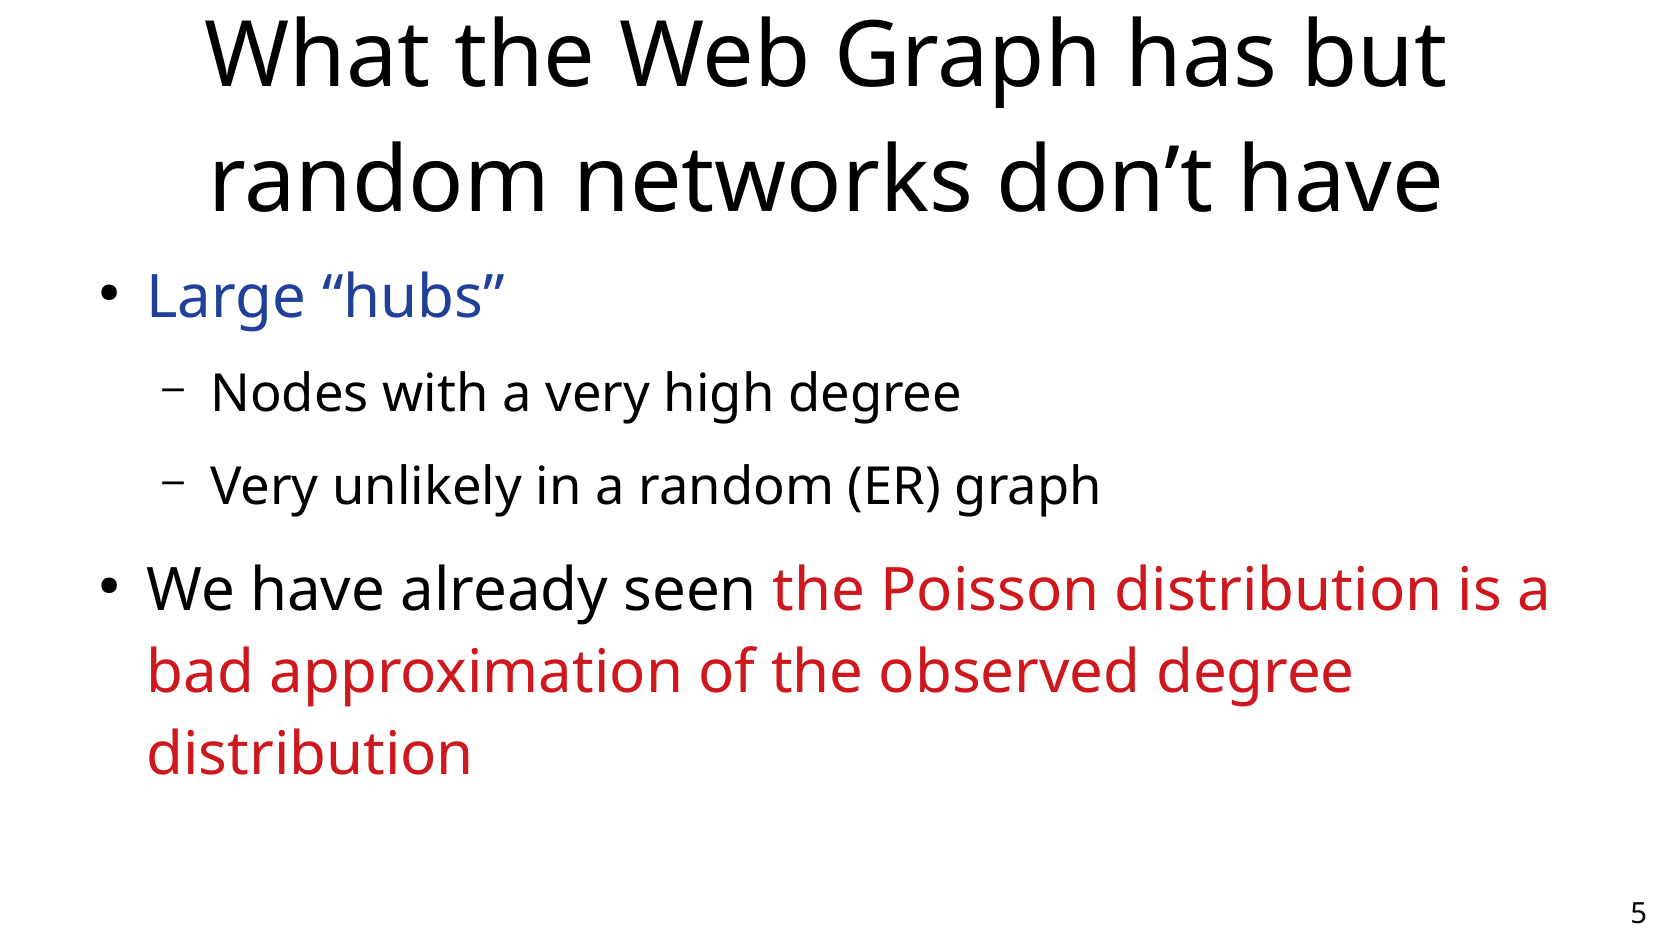

# What the Web Graph has but random networks don’t have
Large “hubs”
Nodes with a very high degree
Very unlikely in a random (ER) graph
We have already seen the Poisson distribution is a bad approximation of the observed degree distribution
5